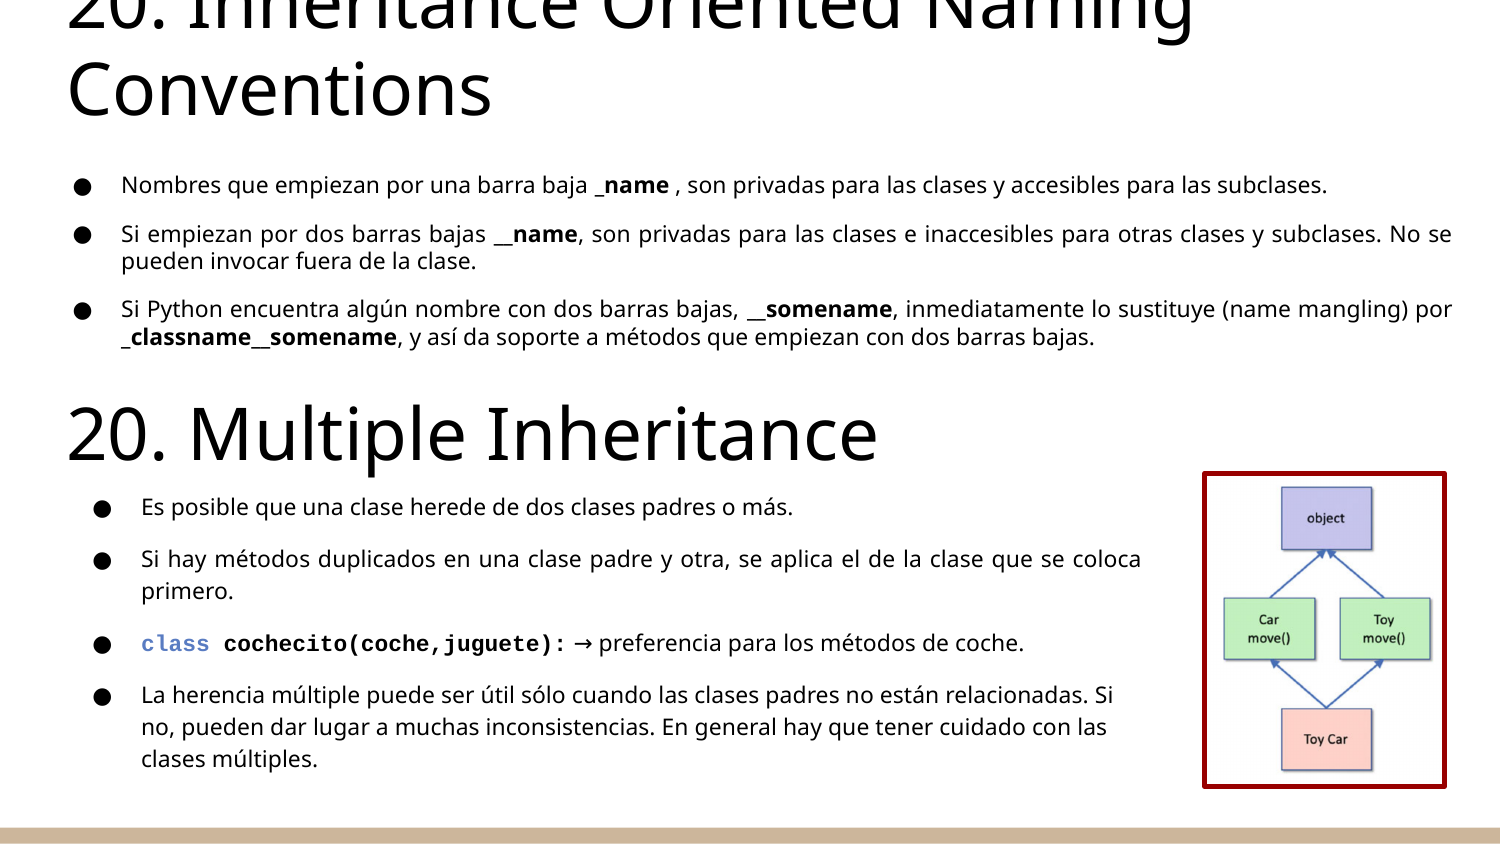

# 20. Inheritance Oriented Naming Conventions
Nombres que empiezan por una barra baja _name , son privadas para las clases y accesibles para las subclases.
Si empiezan por dos barras bajas __name, son privadas para las clases e inaccesibles para otras clases y subclases. No se pueden invocar fuera de la clase.
Si Python encuentra algún nombre con dos barras bajas, __somename, inmediatamente lo sustituye (name mangling) por _classname__somename, y así da soporte a métodos que empiezan con dos barras bajas.
20. Multiple Inheritance
Es posible que una clase herede de dos clases padres o más.
Si hay métodos duplicados en una clase padre y otra, se aplica el de la clase que se coloca primero.
class cochecito(coche,juguete): → preferencia para los métodos de coche.
La herencia múltiple puede ser útil sólo cuando las clases padres no están relacionadas. Si no, pueden dar lugar a muchas inconsistencias. En general hay que tener cuidado con las clases múltiples.